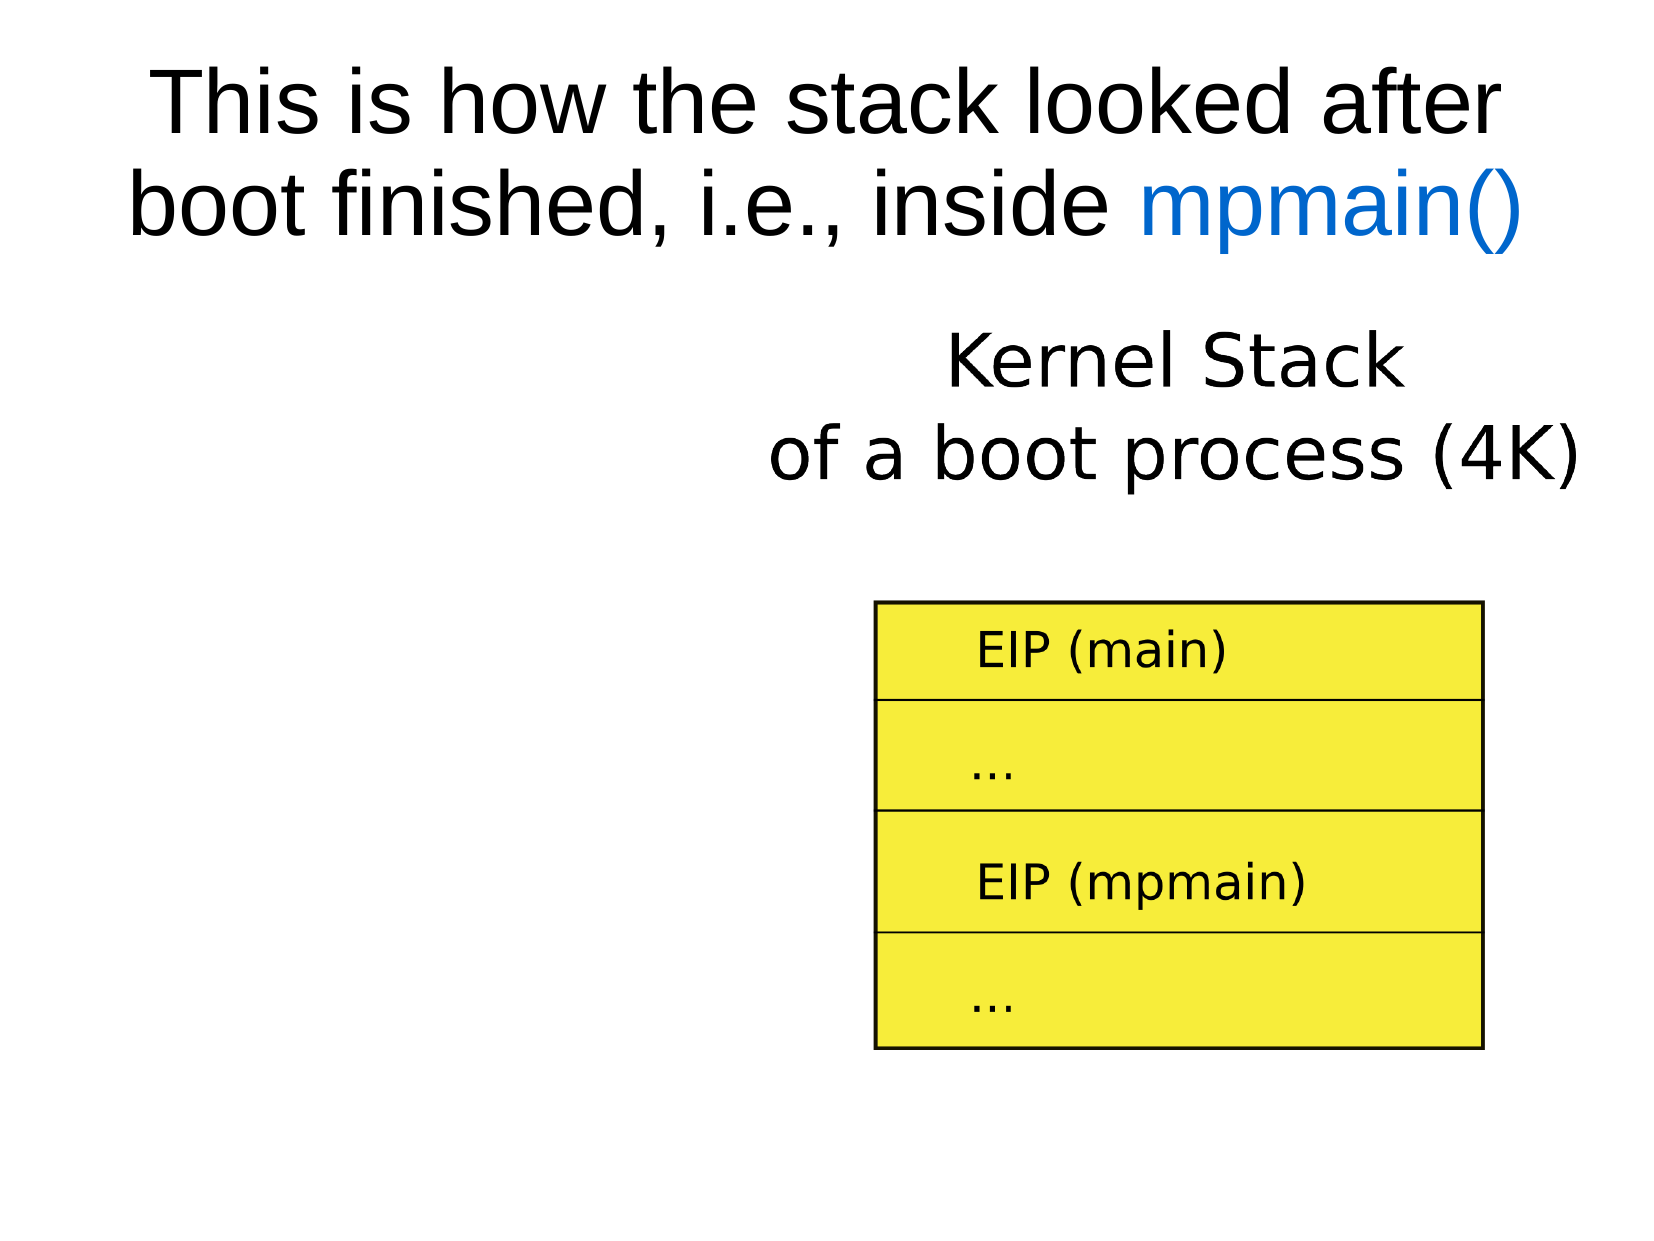

# This is how the stack looked after boot finished, i.e., inside mpmain()